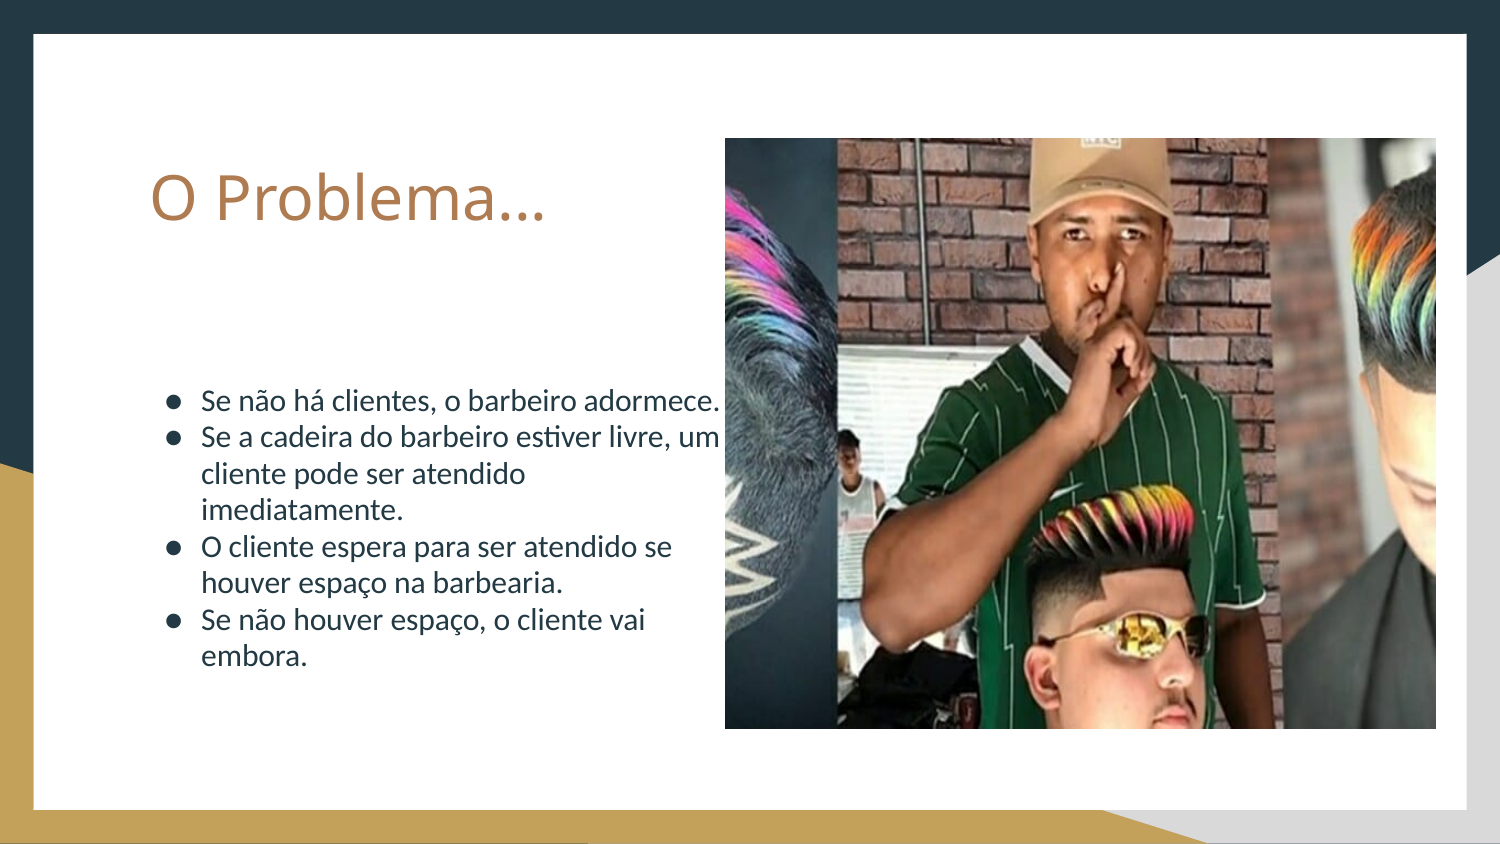

# O Problema...
Se não há clientes, o barbeiro adormece.
Se a cadeira do barbeiro estiver livre, um cliente pode ser atendido imediatamente.
O cliente espera para ser atendido se houver espaço na barbearia.
Se não houver espaço, o cliente vai embora.